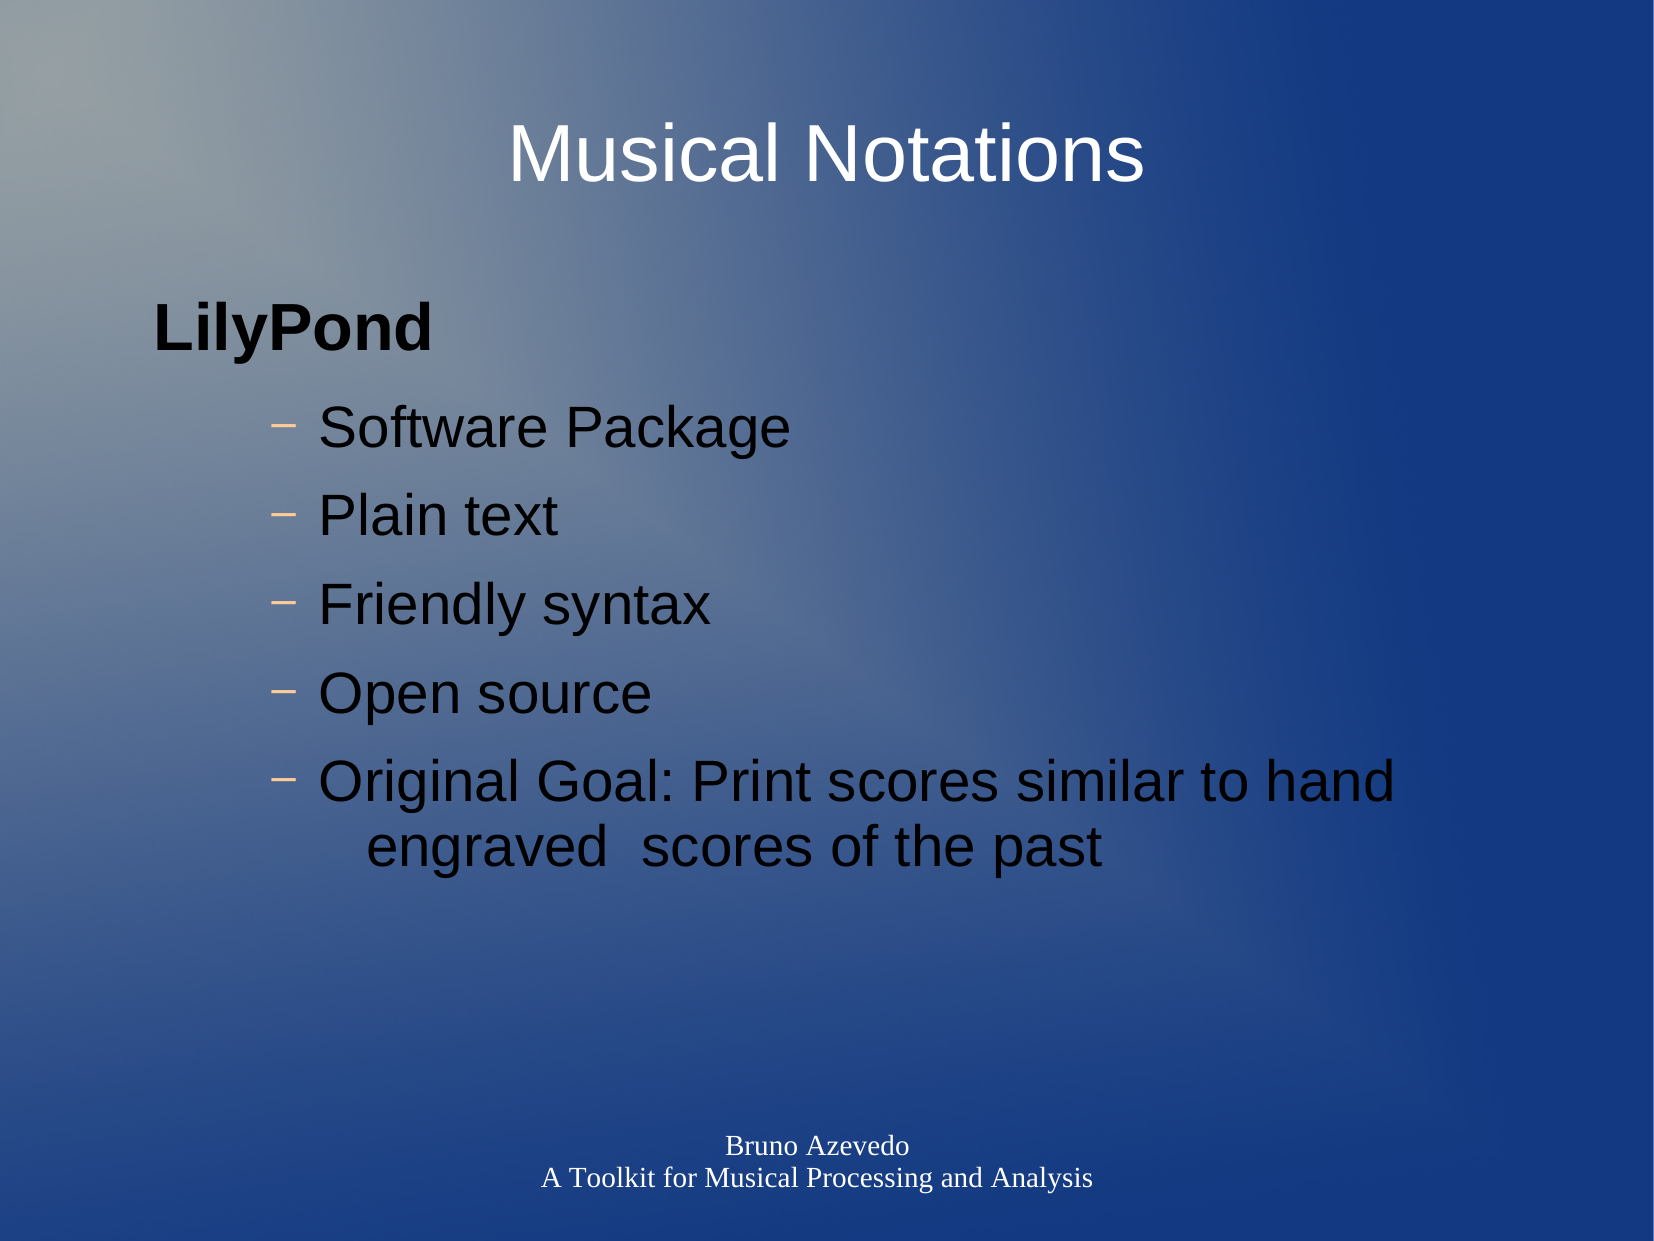

# Musical Notations
LilyPond
Software Package
Plain text
Friendly syntax
Open source
Original Goal: Print scores similar to hand engraved scores of the past